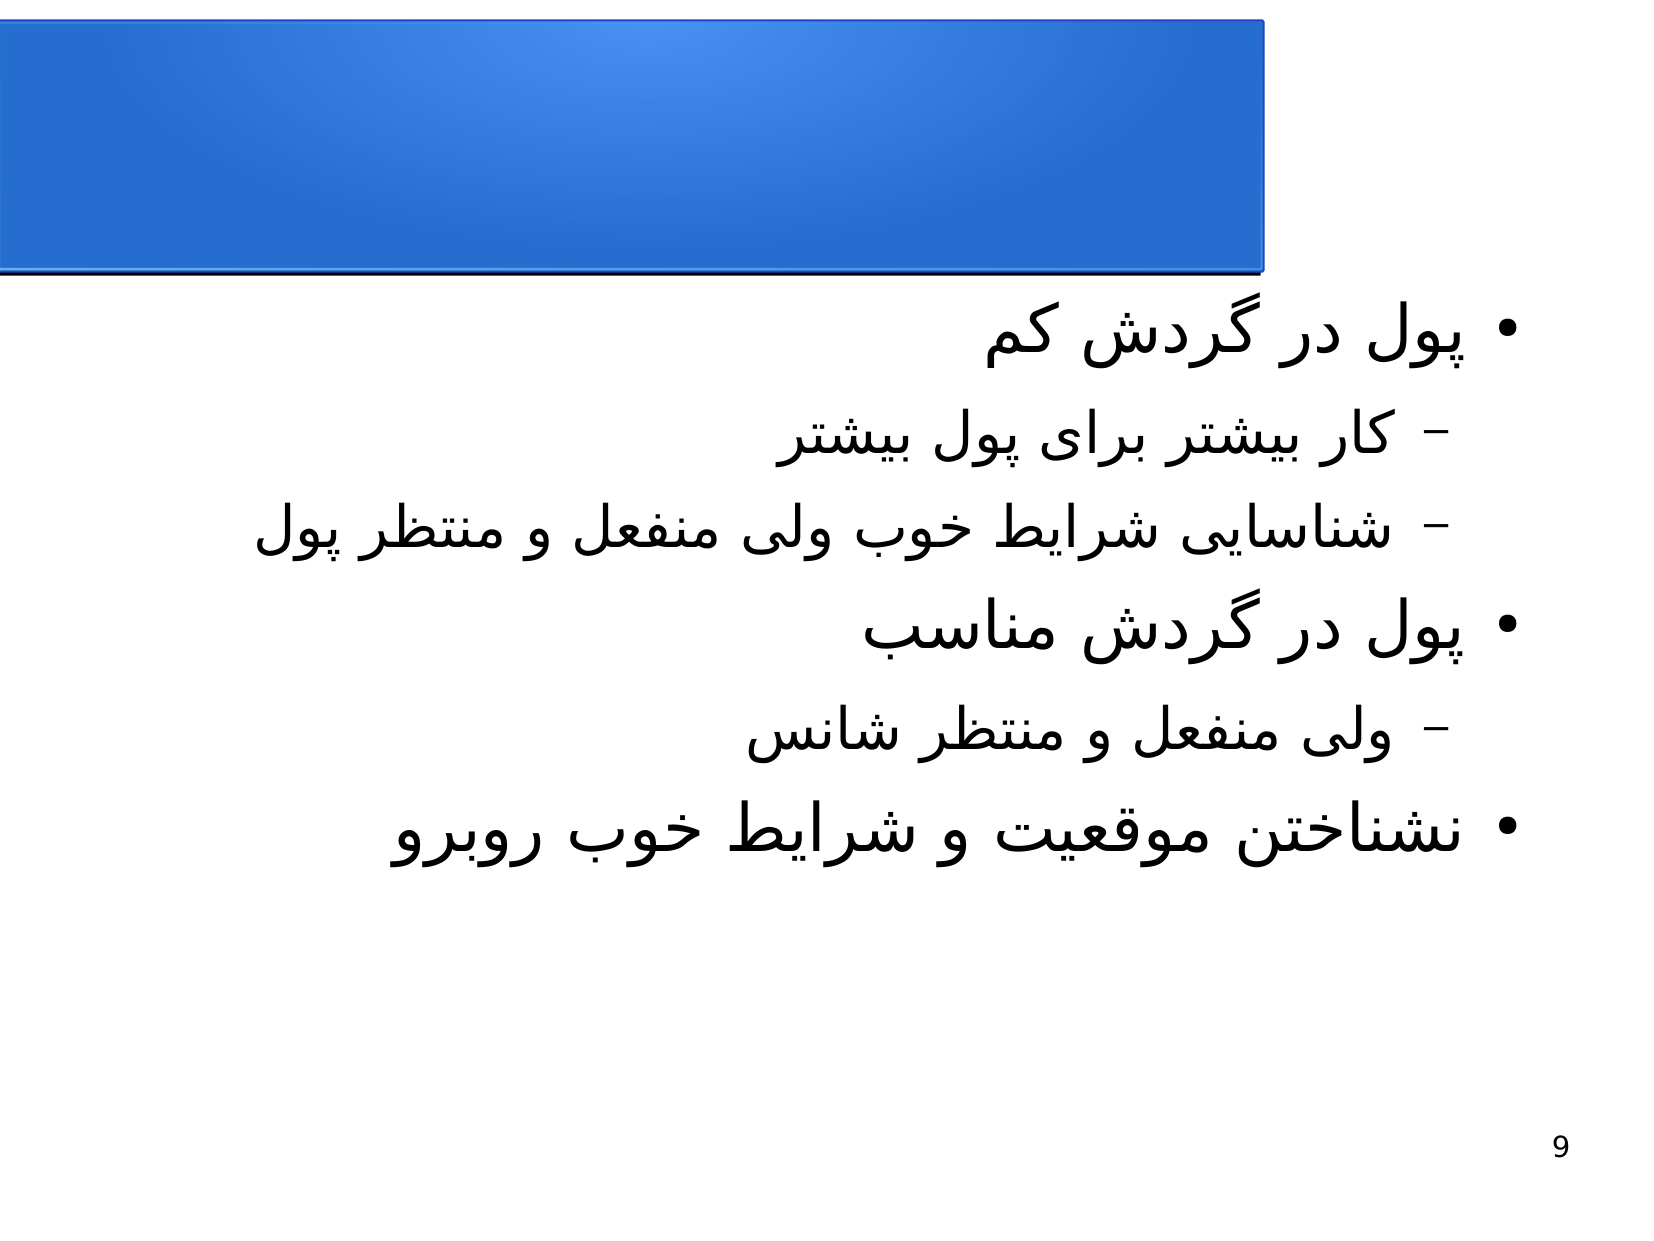

#
پول در گردش کم
کار بیشتر برای پول بیشتر
شناسایی شرایط خوب ولی منفعل و منتظر پول
پول در گردش مناسب
ولی منفعل و منتظر شانس
نشناختن موقعیت و شرایط خوب روبرو
9